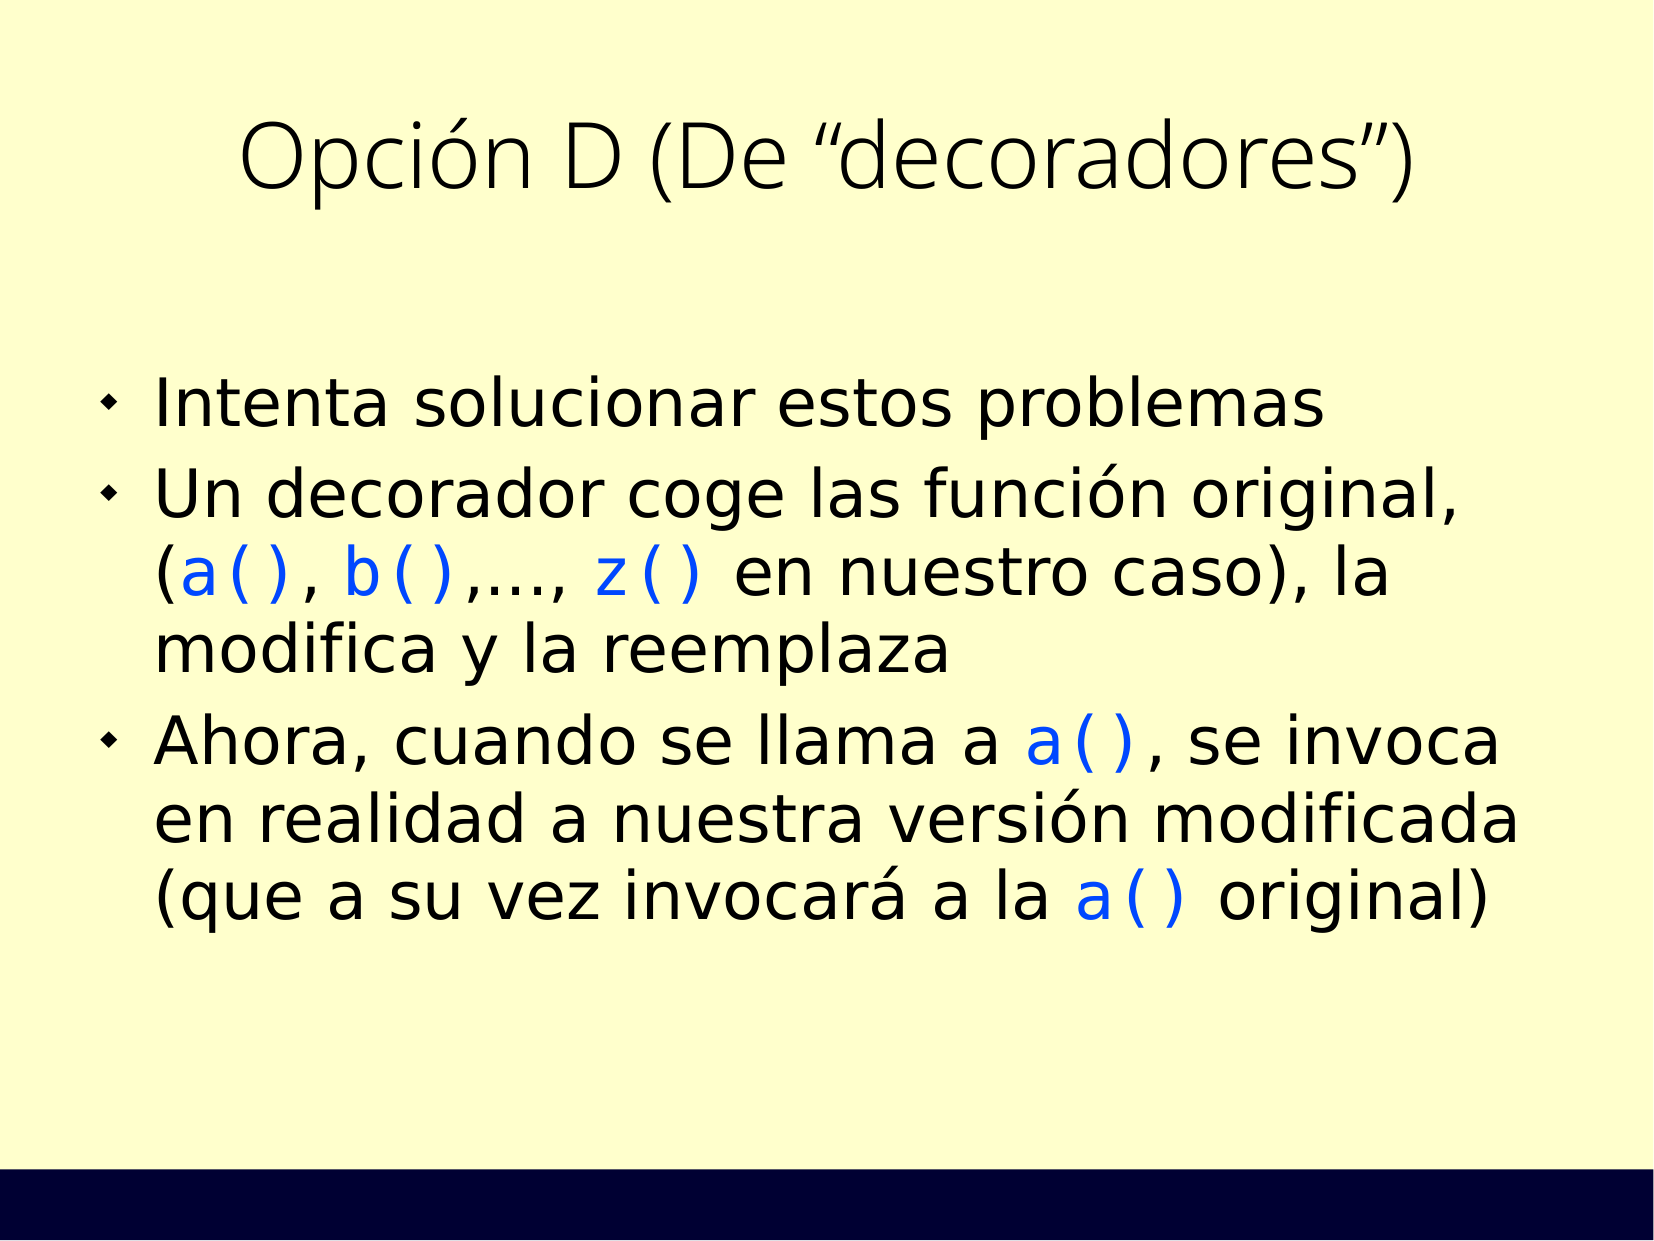

# Opción D (De “decoradores”)
Intenta solucionar estos problemas
Un decorador coge las función original, (a(), b(),..., z() en nuestro caso), la modifica y la reemplaza
Ahora, cuando se llama a a(), se invoca en realidad a nuestra versión modificada (que a su vez invocará a la a() original)